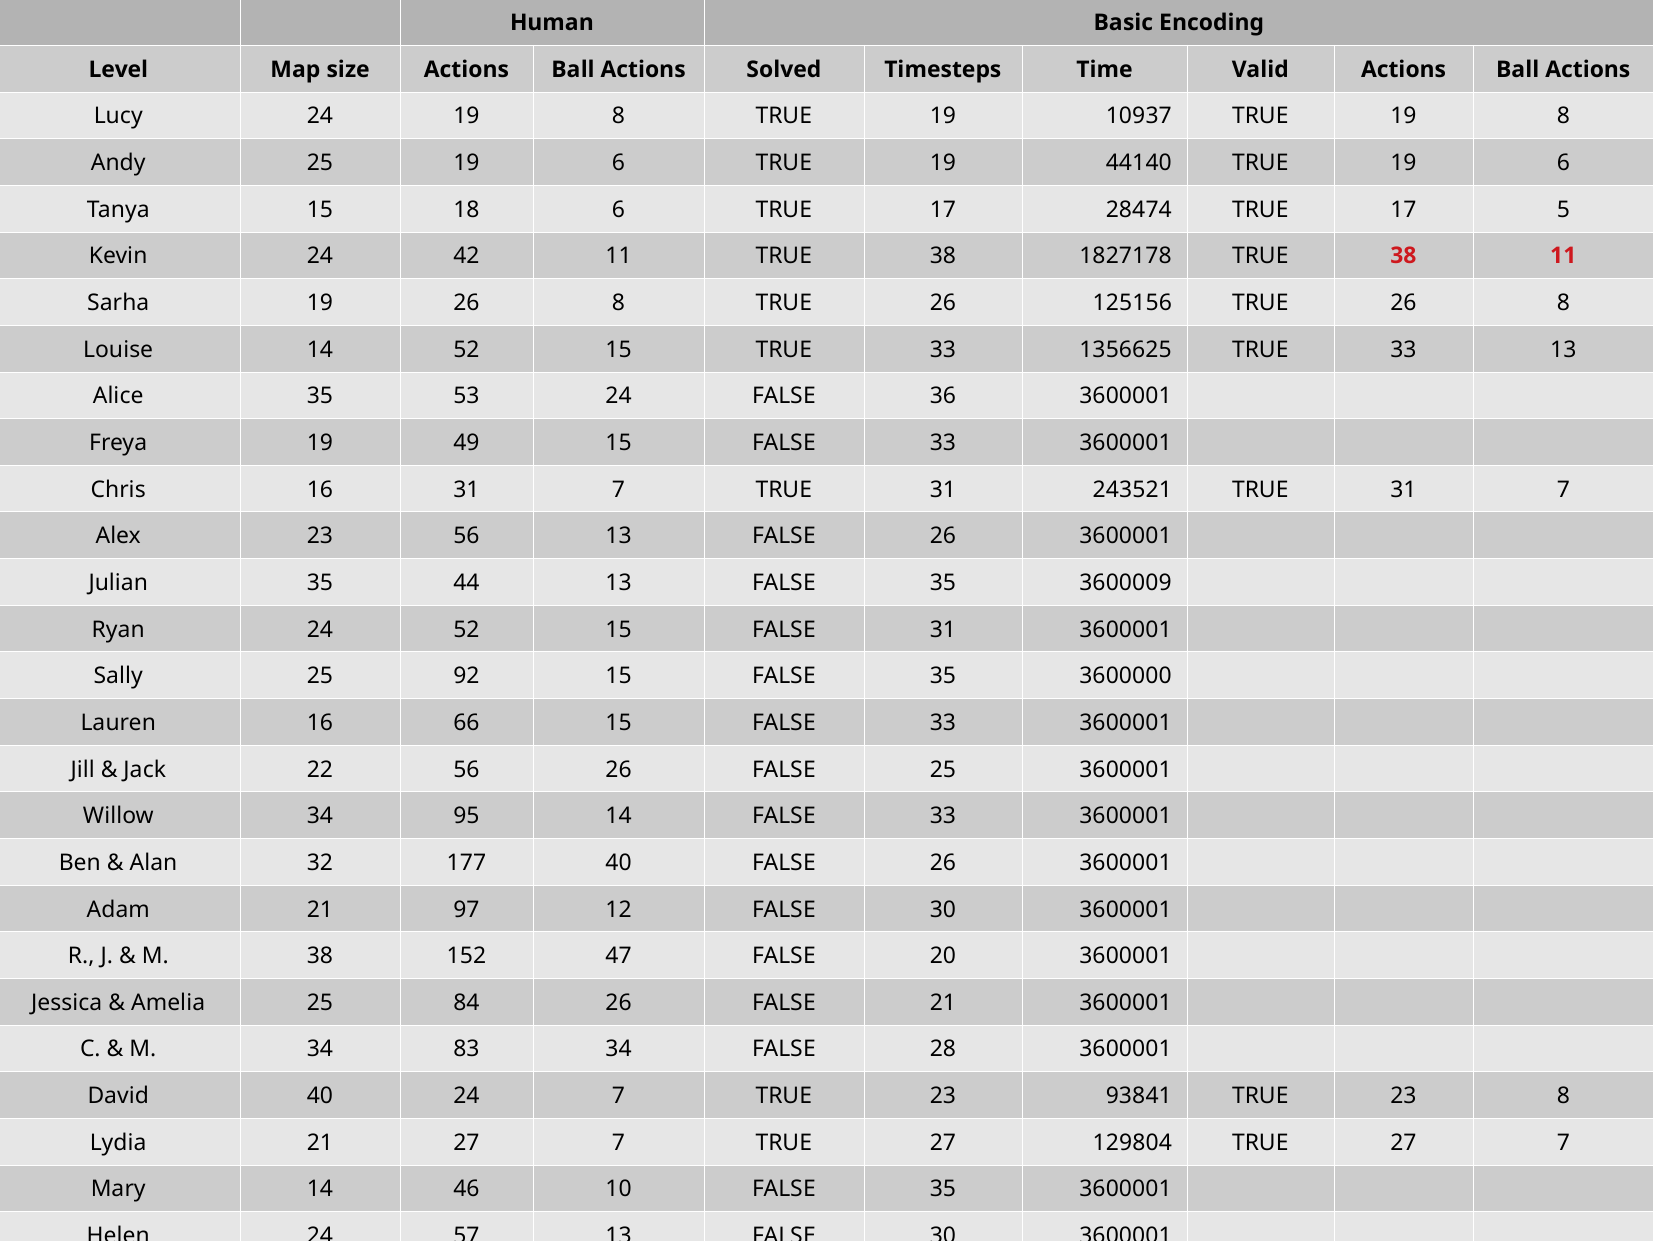

| | | Human | | Basic Encoding | | | | | |
| --- | --- | --- | --- | --- | --- | --- | --- | --- | --- |
| Level | Map size | Actions | Ball Actions | Solved | Timesteps | Time | Valid | Actions | Ball Actions |
| Lucy | 24 | 19 | 8 | TRUE | 19 | 10937 | TRUE | 19 | 8 |
| Andy | 25 | 19 | 6 | TRUE | 19 | 44140 | TRUE | 19 | 6 |
| Tanya | 15 | 18 | 6 | TRUE | 17 | 28474 | TRUE | 17 | 5 |
| Kevin | 24 | 42 | 11 | TRUE | 38 | 1827178 | TRUE | 38 | 11 |
| Sarha | 19 | 26 | 8 | TRUE | 26 | 125156 | TRUE | 26 | 8 |
| Louise | 14 | 52 | 15 | TRUE | 33 | 1356625 | TRUE | 33 | 13 |
| Alice | 35 | 53 | 24 | FALSE | 36 | 3600001 | | | |
| Freya | 19 | 49 | 15 | FALSE | 33 | 3600001 | | | |
| Chris | 16 | 31 | 7 | TRUE | 31 | 243521 | TRUE | 31 | 7 |
| Alex | 23 | 56 | 13 | FALSE | 26 | 3600001 | | | |
| Julian | 35 | 44 | 13 | FALSE | 35 | 3600009 | | | |
| Ryan | 24 | 52 | 15 | FALSE | 31 | 3600001 | | | |
| Sally | 25 | 92 | 15 | FALSE | 35 | 3600000 | | | |
| Lauren | 16 | 66 | 15 | FALSE | 33 | 3600001 | | | |
| Jill & Jack | 22 | 56 | 26 | FALSE | 25 | 3600001 | | | |
| Willow | 34 | 95 | 14 | FALSE | 33 | 3600001 | | | |
| Ben & Alan | 32 | 177 | 40 | FALSE | 26 | 3600001 | | | |
| Adam | 21 | 97 | 12 | FALSE | 30 | 3600001 | | | |
| R., J. & M. | 38 | 152 | 47 | FALSE | 20 | 3600001 | | | |
| Jessica & Amelia | 25 | 84 | 26 | FALSE | 21 | 3600001 | | | |
| C. & M. | 34 | 83 | 34 | FALSE | 28 | 3600001 | | | |
| David | 40 | 24 | 7 | TRUE | 23 | 93841 | TRUE | 23 | 8 |
| Lydia | 21 | 27 | 7 | TRUE | 27 | 129804 | TRUE | 27 | 7 |
| Mary | 14 | 46 | 10 | FALSE | 35 | 3600001 | | | |
| Helen | 24 | 57 | 13 | FALSE | 30 | 3600001 | | | |
| Paul | 25 | 67 | 28 | FALSE | 37 | 3600001 | | | |
| Kate | 25 | 36 | 11 | FALSE | 30 | 3600000 | | | |
| Rebecca | 18 | 27 | 6 | TRUE | 24 | 119374 | TRUE | 24 | 6 |
| William | 25 | 50 | 15 | FALSE | 36 | 3600001 | | | |
| Zoe & Richard | 28 | 92 | 29 | FALSE | 25 | 3600001 | | | |
19